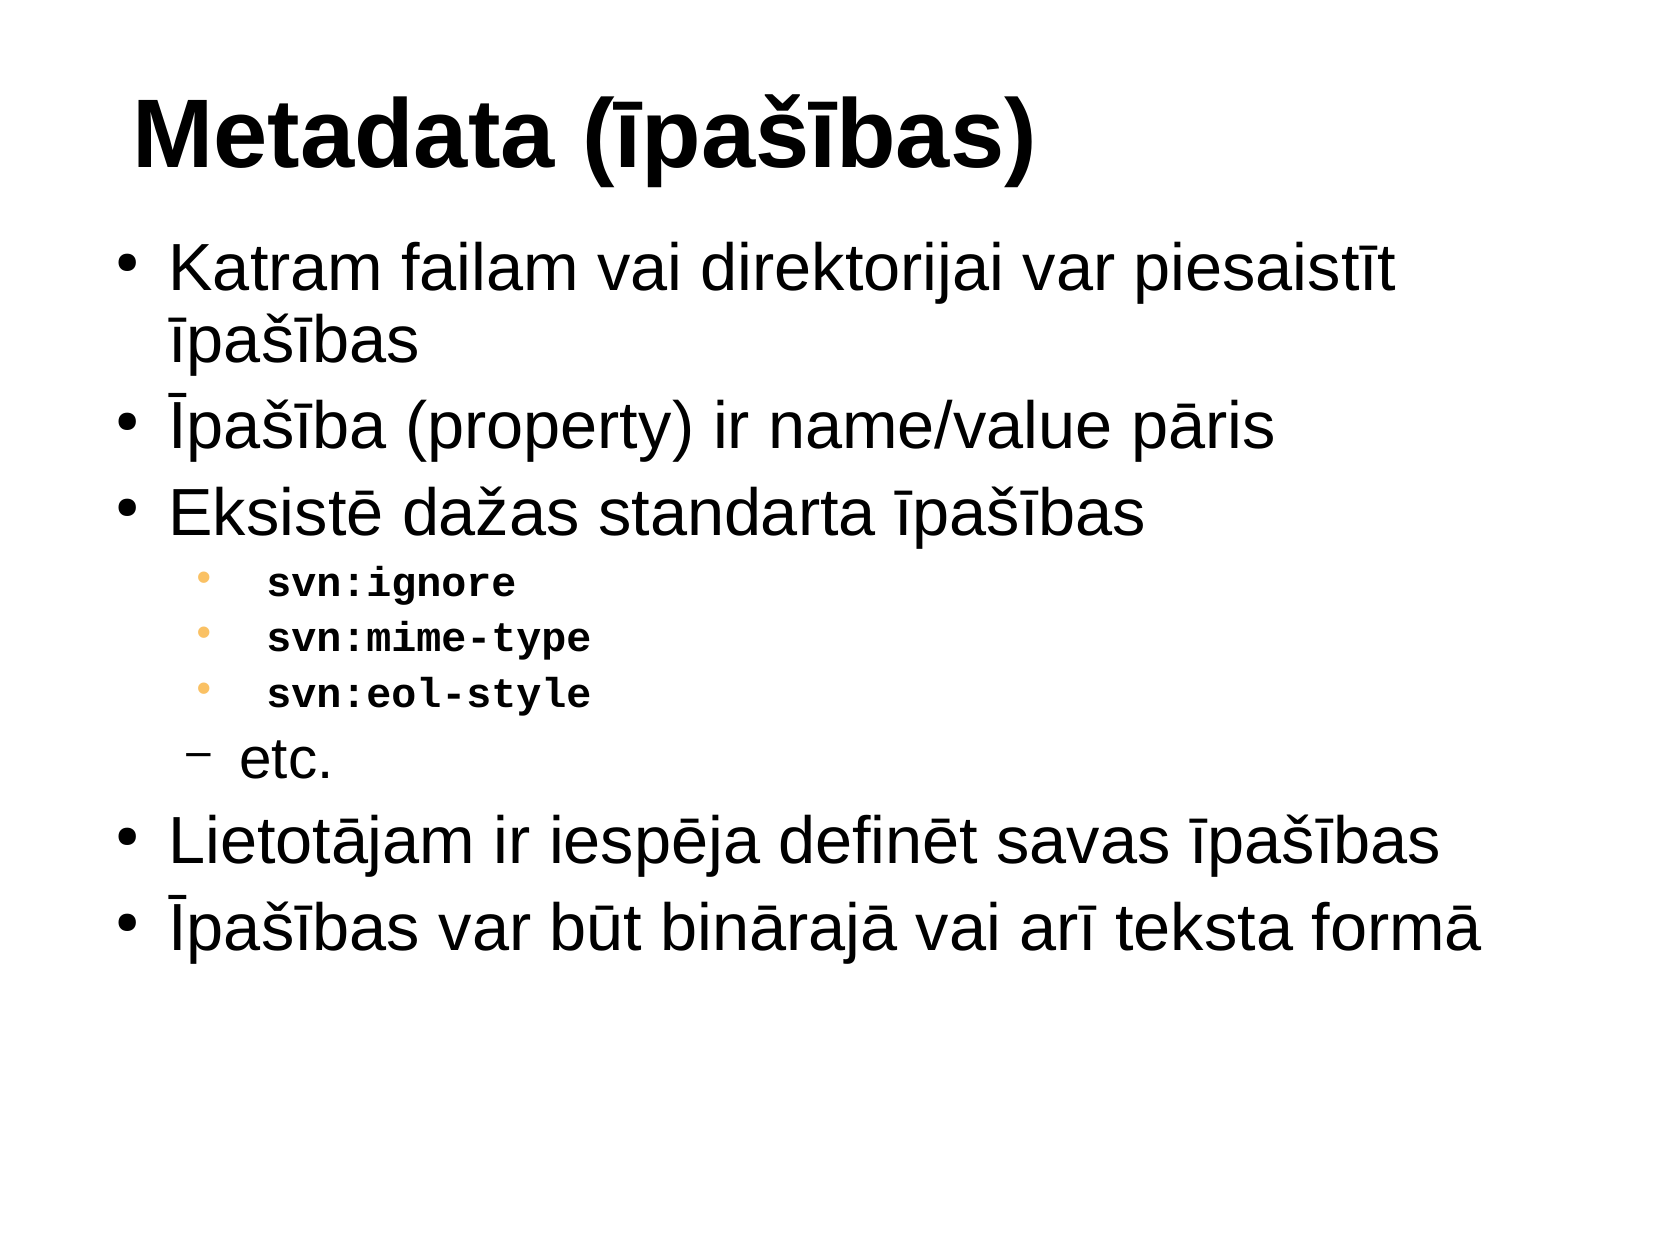

# Metadata (īpašības)
Katram failam vai direktorijai var piesaistīt īpašības
Īpašība (property) ir name/value pāris
Eksistē dažas standarta īpašības
svn:ignore
svn:mime-type
svn:eol-style
etc.
Lietotājam ir iespēja definēt savas īpašības
Īpašības var būt binārajā vai arī teksta formā